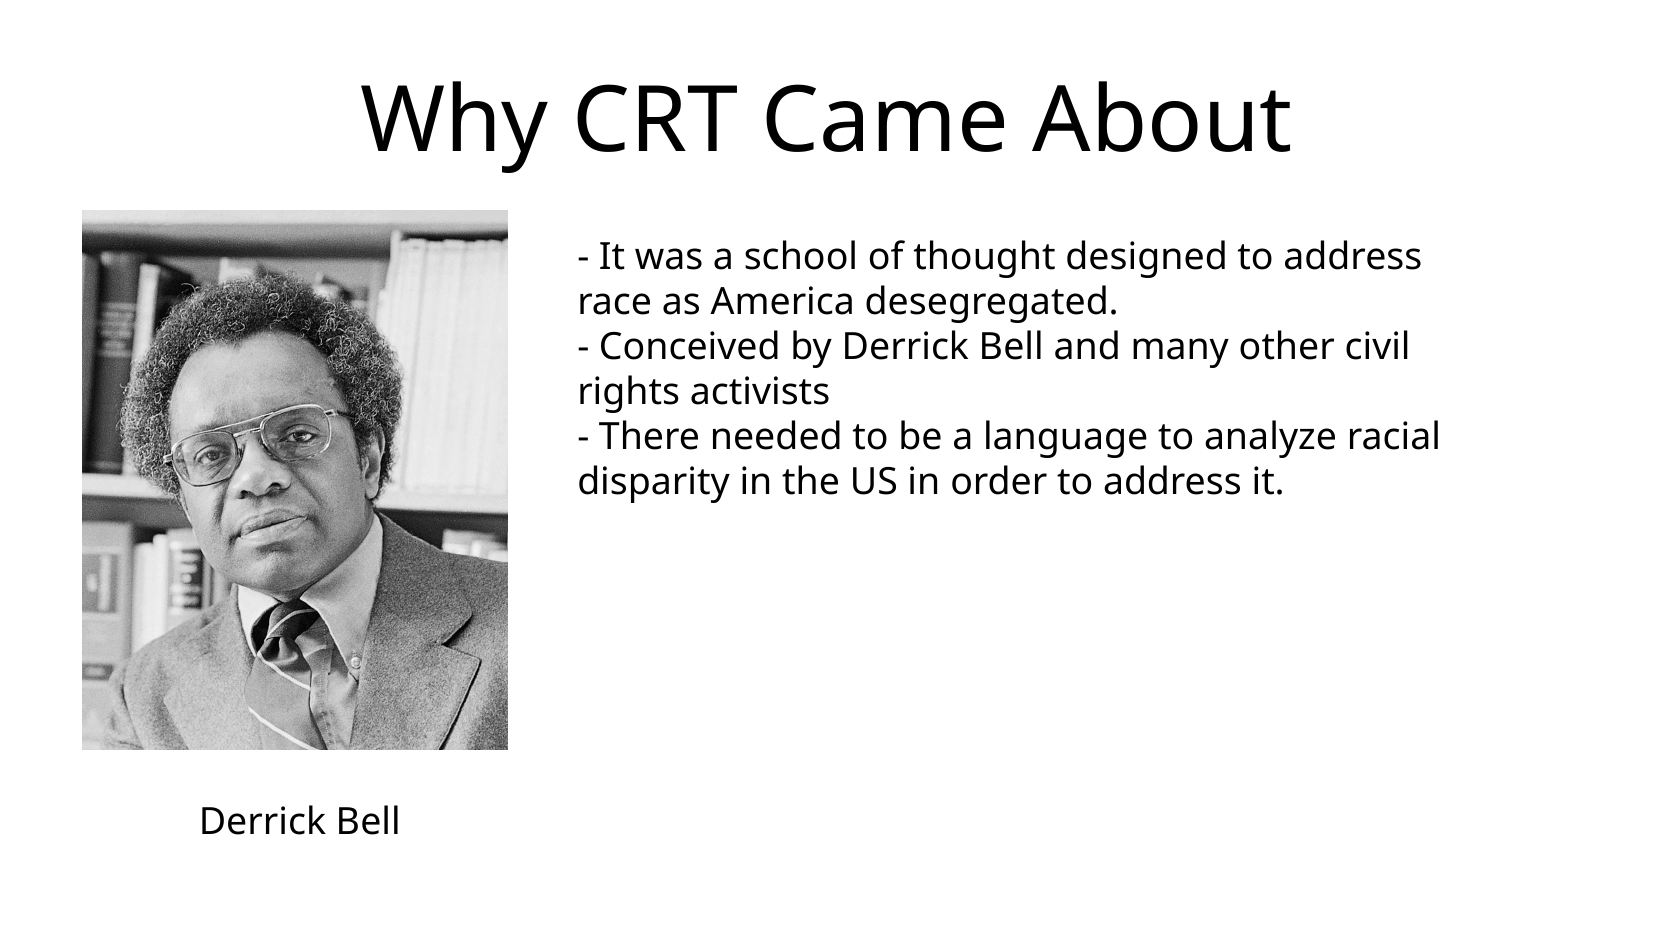

# Why CRT Came About
- It was a school of thought designed to address race as America desegregated.
- Conceived by Derrick Bell and many other civil rights activists
- There needed to be a language to analyze racial disparity in the US in order to address it.
Derrick Bell